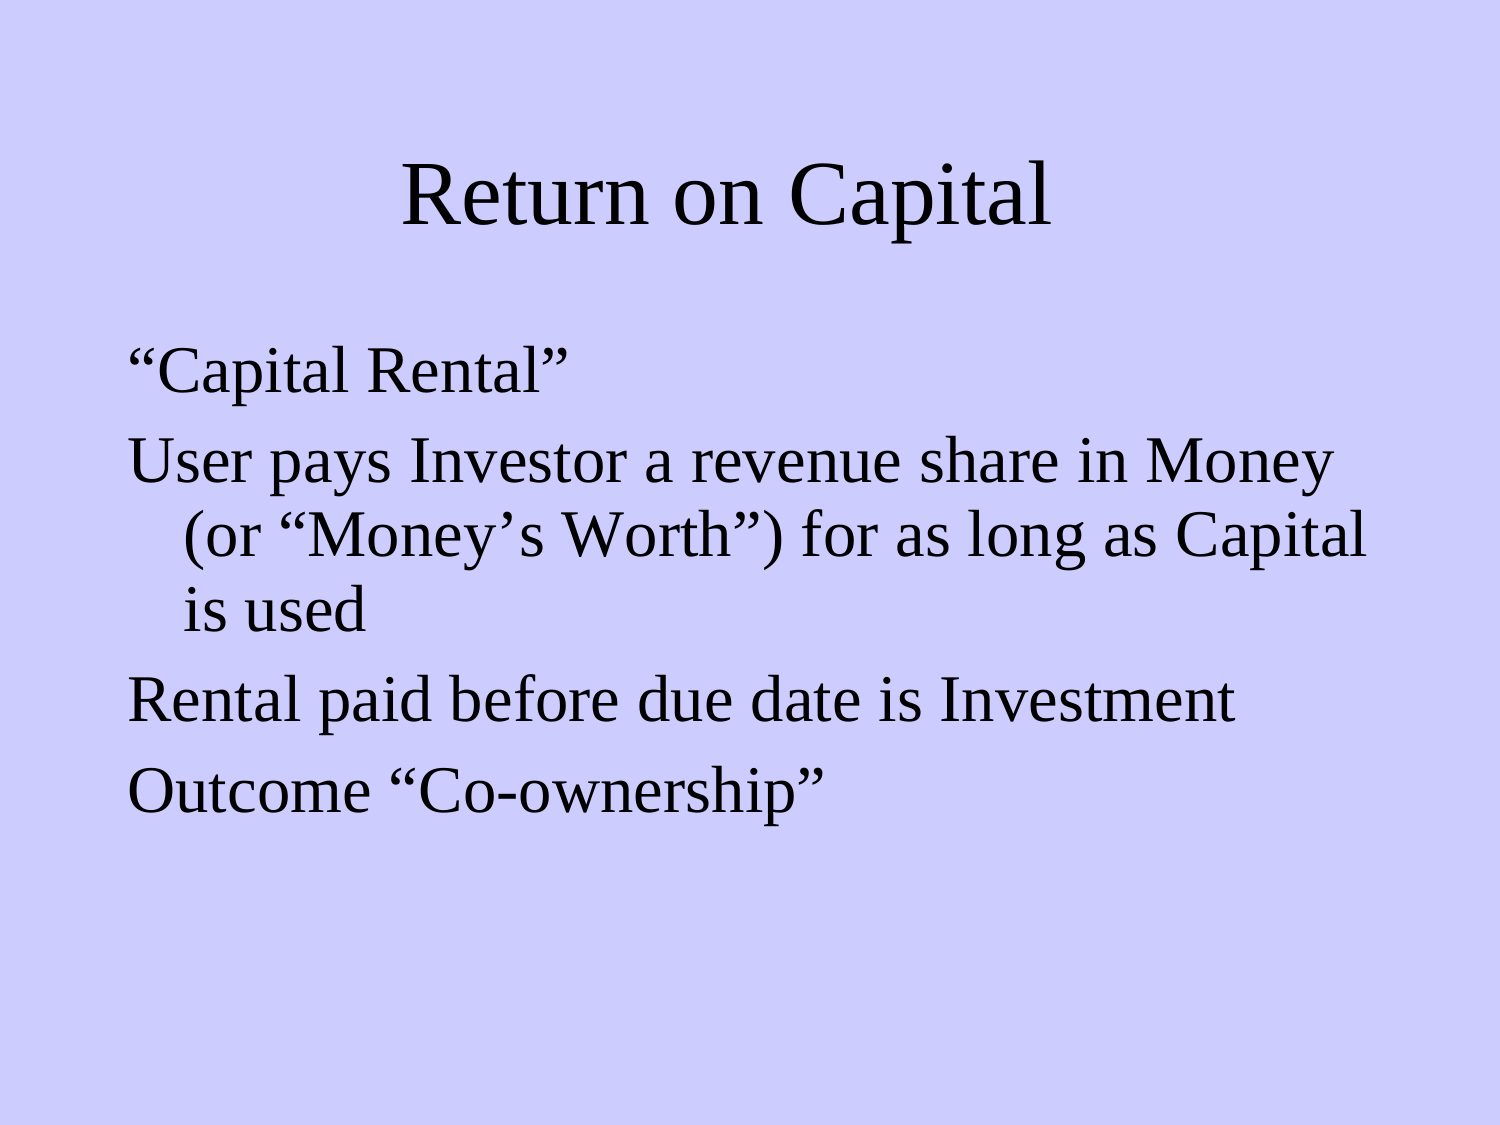

# Return on Capital
“Capital Rental”
User pays Investor a revenue share in Money (or “Money’s Worth”) for as long as Capital is used
Rental paid before due date is Investment
Outcome “Co-ownership”